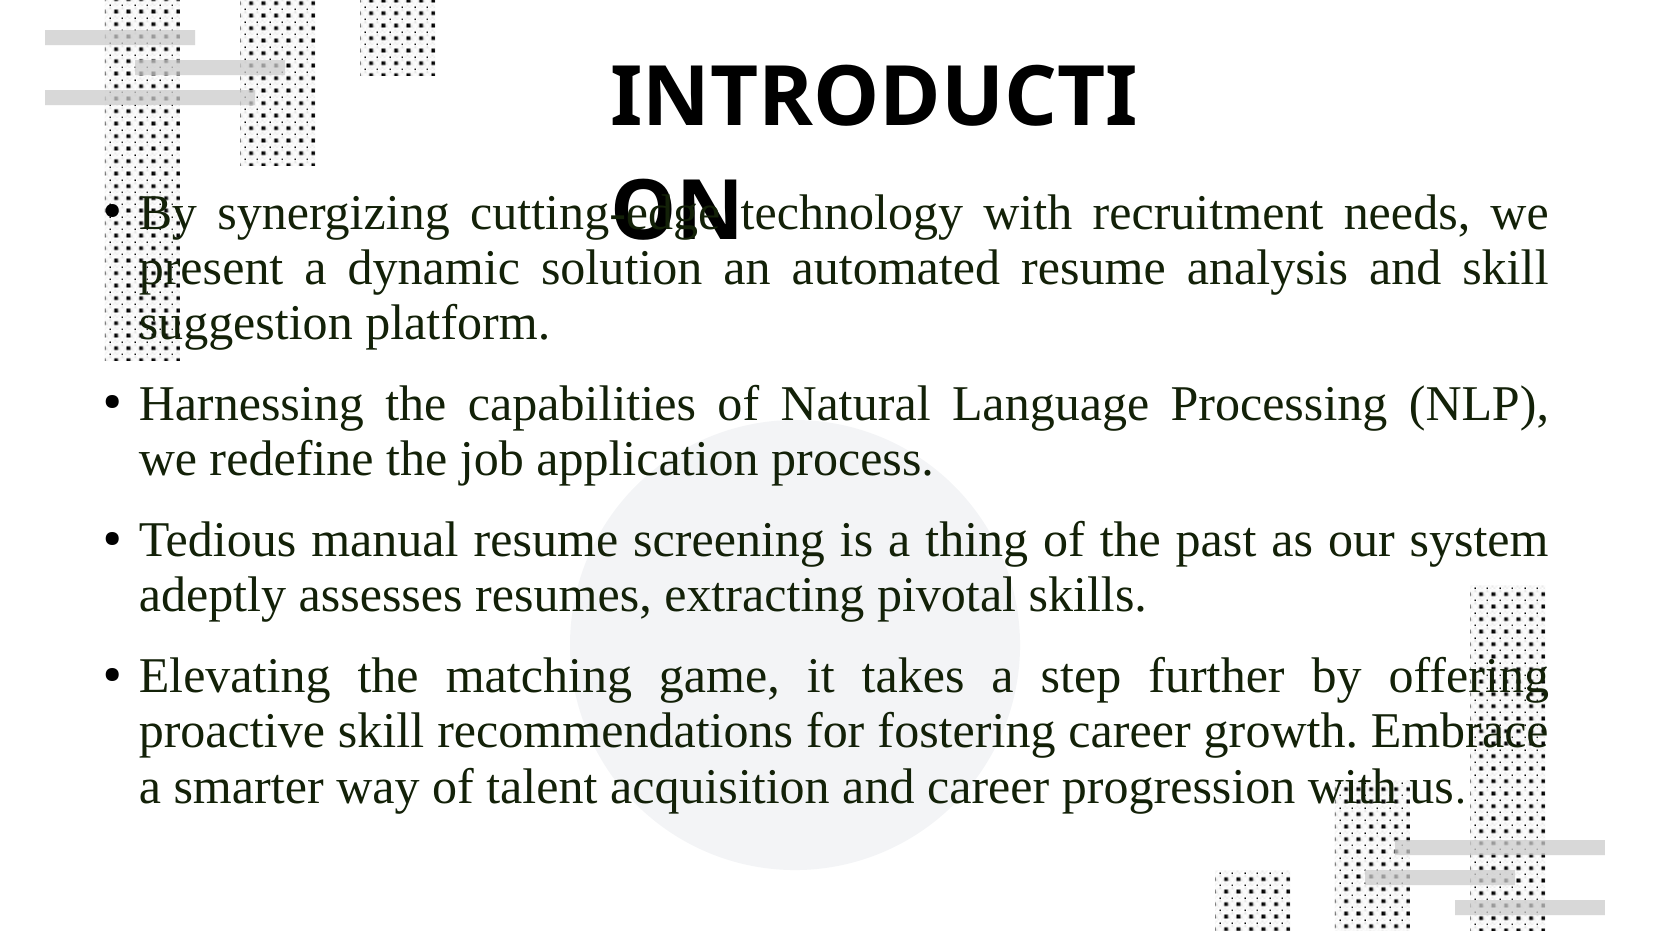

INTRODUCTION
By synergizing cutting-edge technology with recruitment needs, we present a dynamic solution an automated resume analysis and skill suggestion platform.
Harnessing the capabilities of Natural Language Processing (NLP), we redefine the job application process.
Tedious manual resume screening is a thing of the past as our system adeptly assesses resumes, extracting pivotal skills.
Elevating the matching game, it takes a step further by offering proactive skill recommendations for fostering career growth. Embrace a smarter way of talent acquisition and career progression with us.